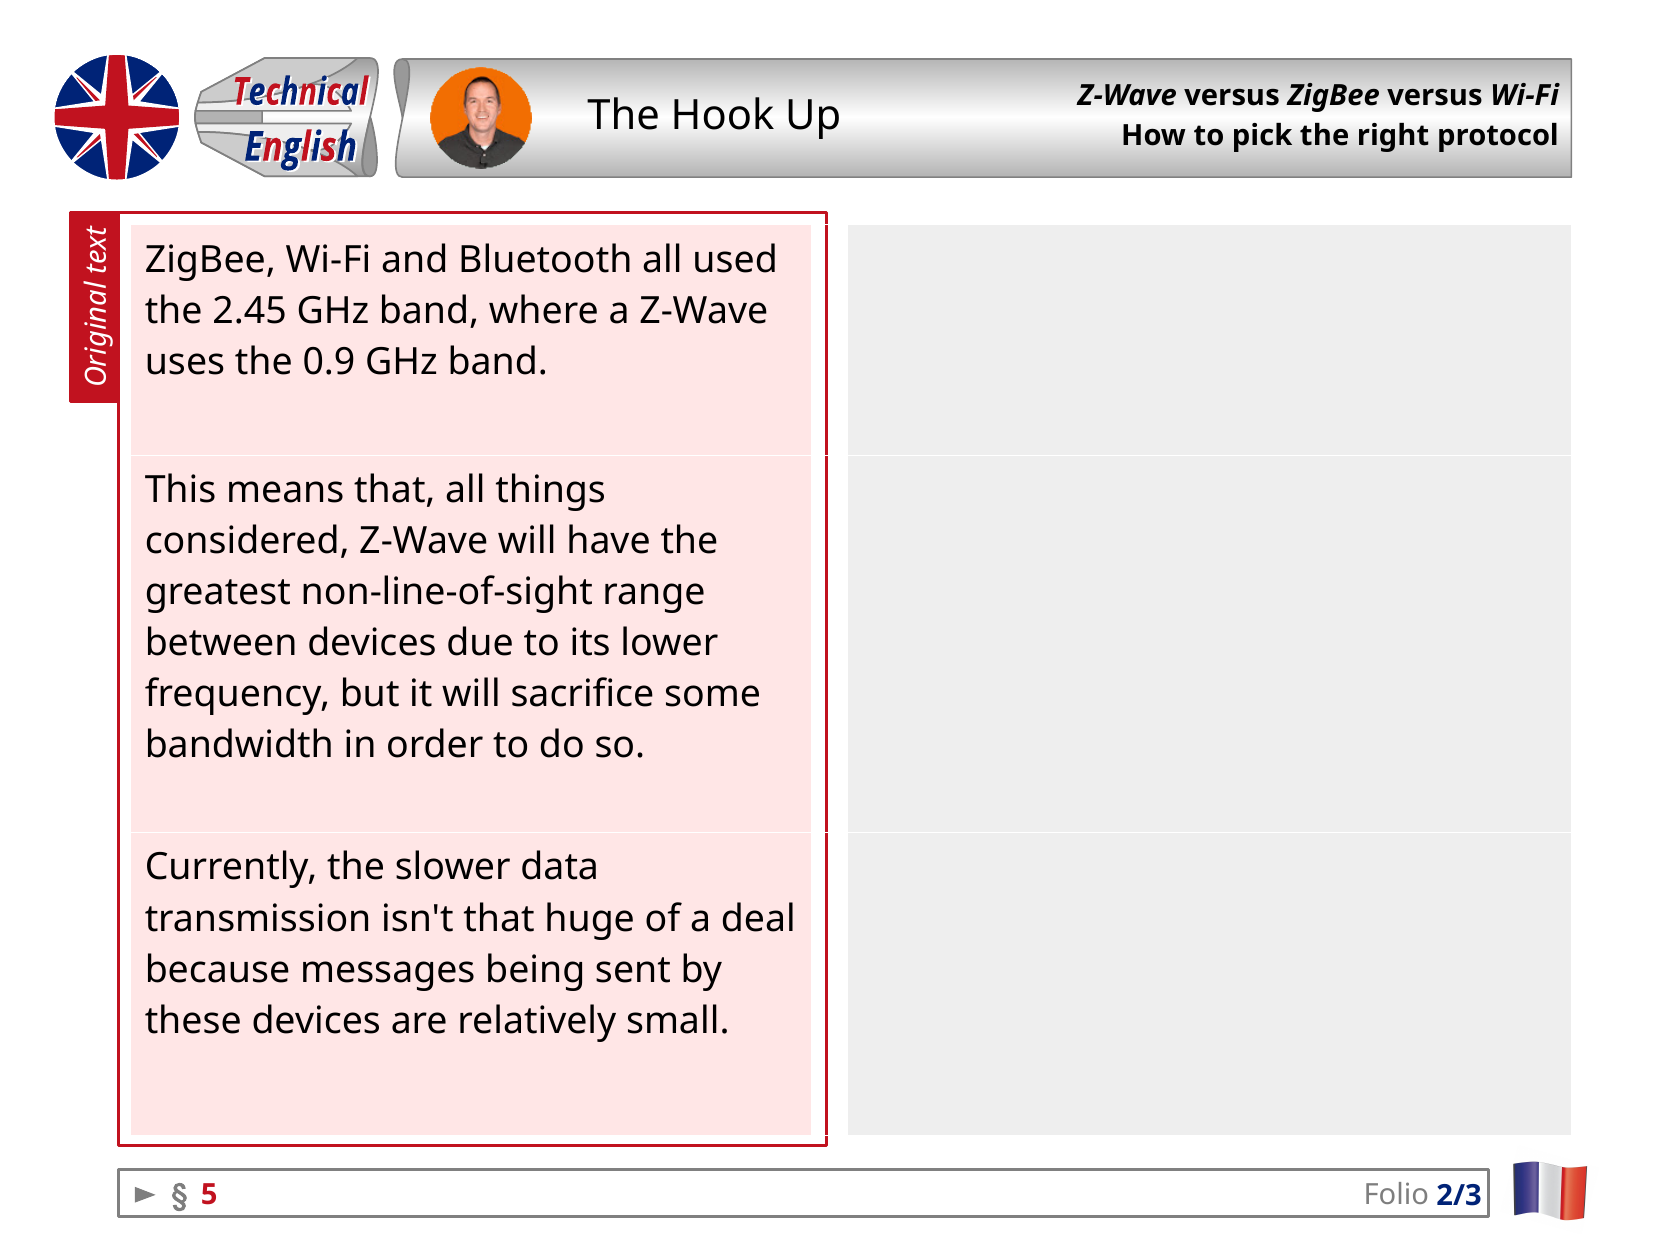

#
| ZigBee, Wi-Fi and Bluetooth all used the 2.45 GHz band, where a Z-Wave uses the 0.9 GHz band. | | |
| --- | --- | --- |
| This means that, all things considered, Z-Wave will have the greatest non-line-of-sight range between devices due to its lower frequency, but it will sacrifice some bandwidth in order to do so. | | |
| Currently, the slower data transmission isn't that huge of a deal because messages being sent by these devices are relatively small. | | |
5
2/3